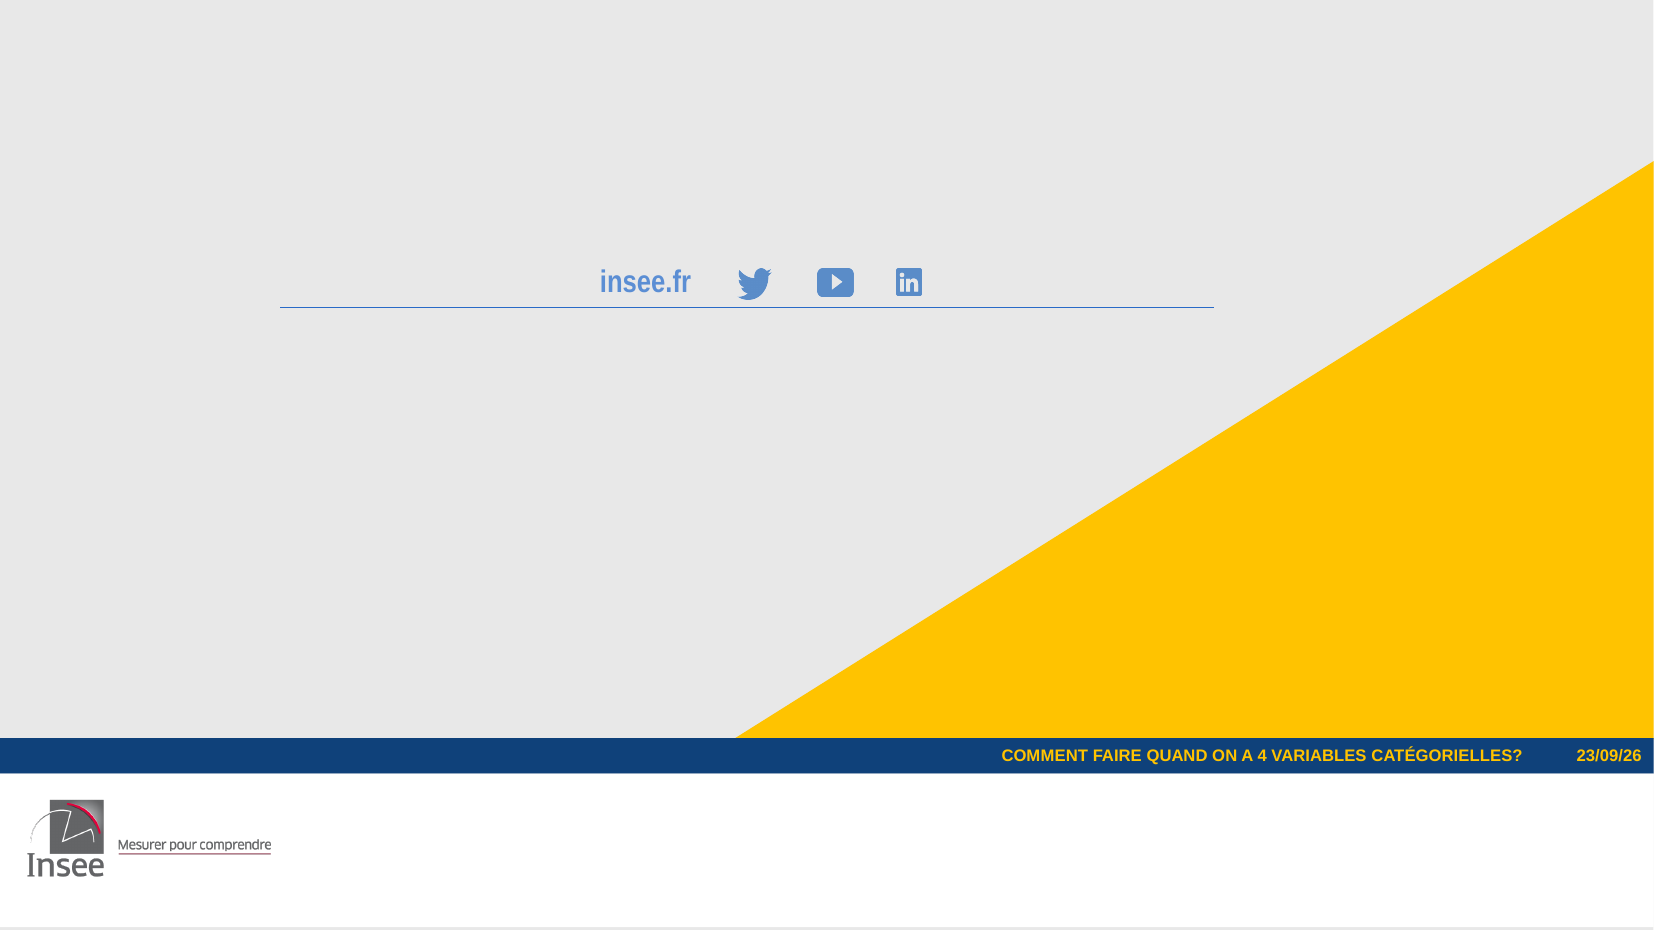

#
Comment faire quand on a 4 variables catégorielles?